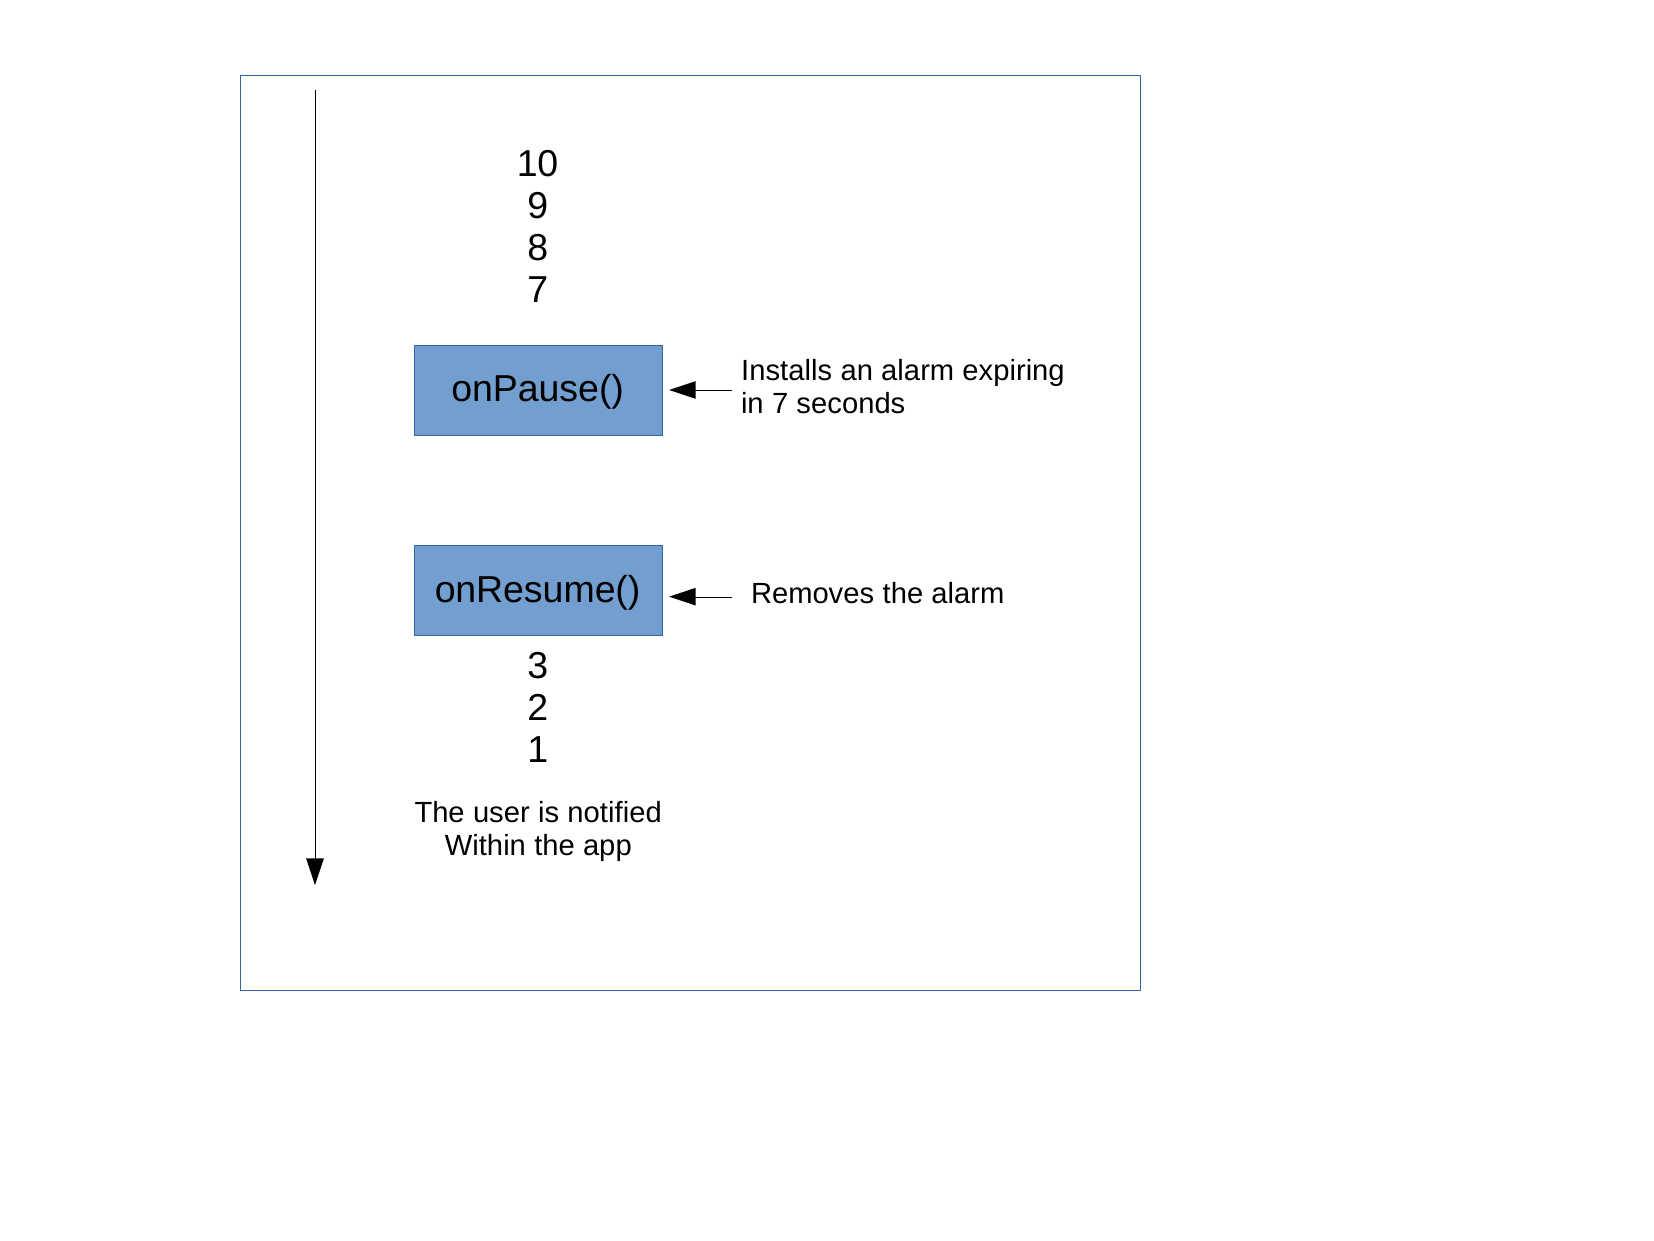

10
9
8
7
Installs an alarm expiring
in 7 seconds
onPause()
onResume()
Removes the alarm
3
2
1
The user is notified
Within the app